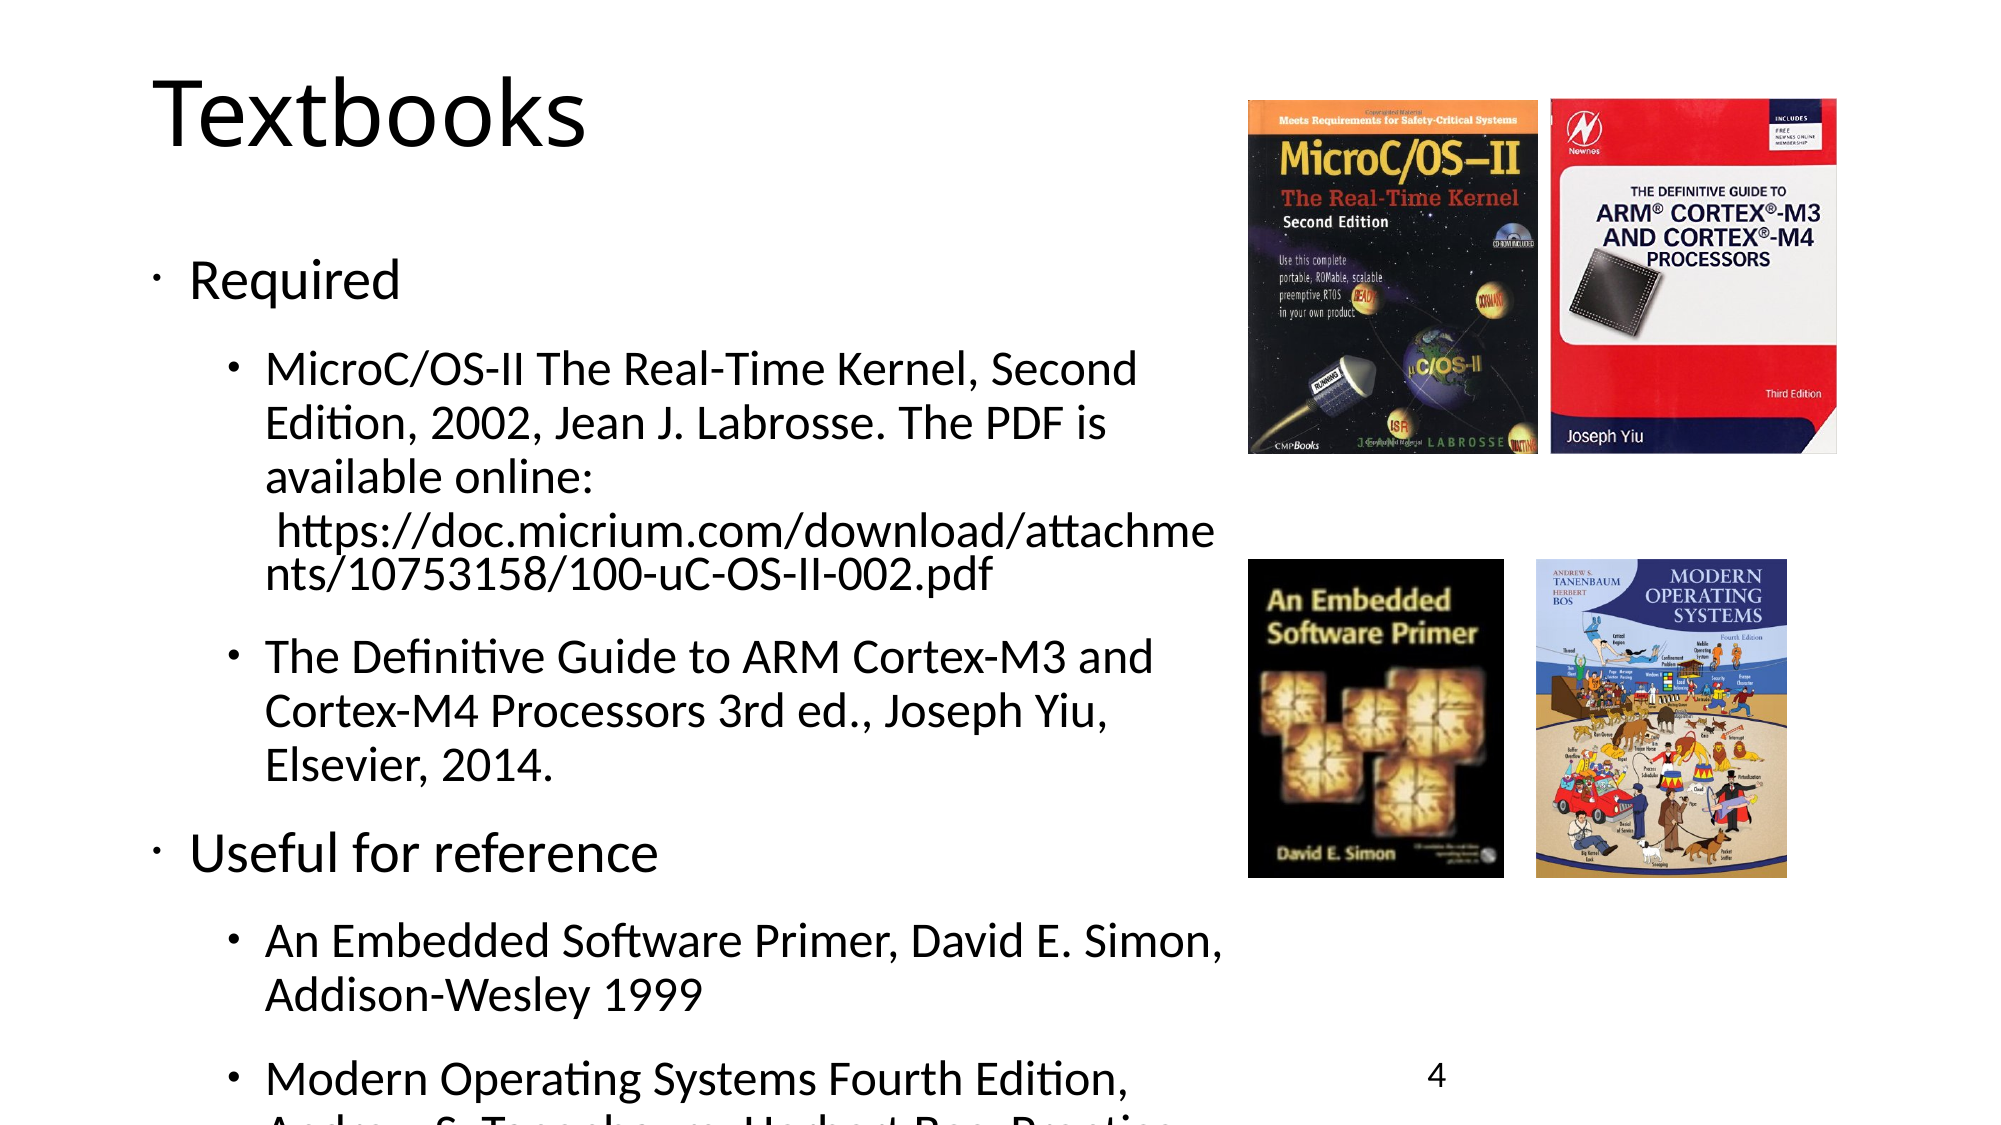

# Textbooks
Required
MicroC/OS-II The Real-Time Kernel, Second Edition, 2002, Jean J. Labrosse. The PDF is available online:  https://doc.micrium.com/download/attachments/10753158/100-uC-OS-II-002.pdf
The Definitive Guide to ARM Cortex-M3 and Cortex-M4 Processors 3rd ed., Joseph Yiu, Elsevier, 2014.
Useful for reference
An Embedded Software Primer, David E. Simon, Addison-Wesley 1999
Modern Operating Systems Fourth Edition, Andrew S. Tanenbaum, Herbert Bos, Prentice Hall, 2014